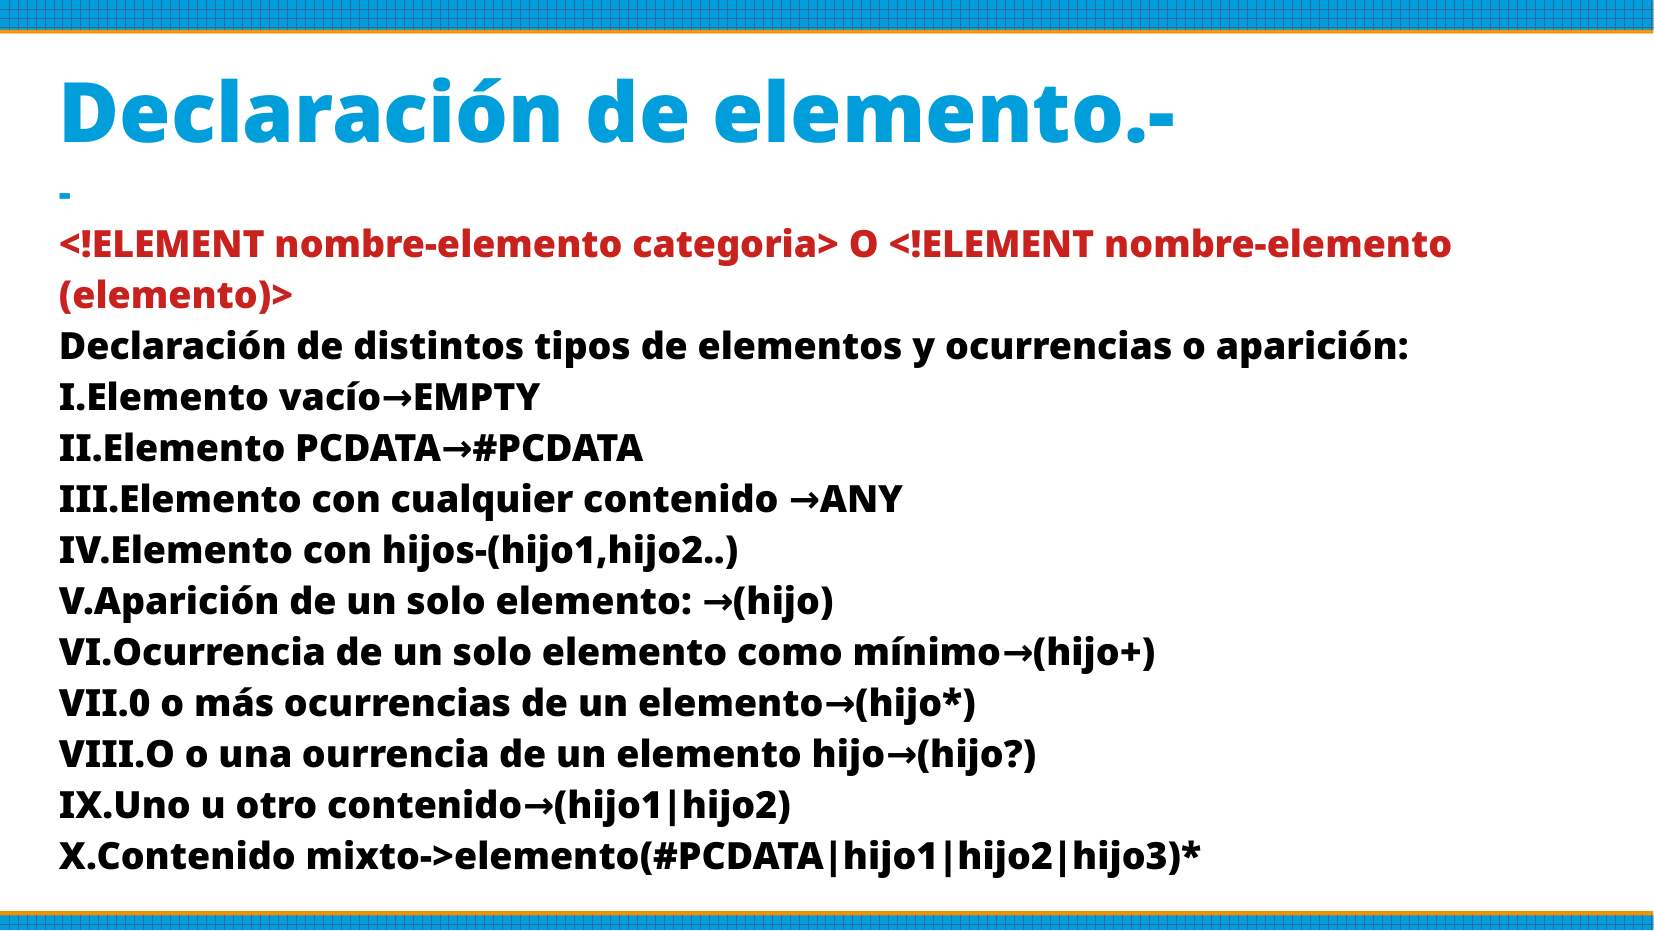

# Declaración de elemento.-
-
<!ELEMENT nombre-elemento categoria> O <!ELEMENT nombre-elemento (elemento)>
Declaración de distintos tipos de elementos y ocurrencias o aparición:
Elemento vacío→EMPTY
Elemento PCDATA→#PCDATA
Elemento con cualquier contenido →ANY
Elemento con hijos-(hijo1,hijo2..)
Aparición de un solo elemento: →(hijo)
Ocurrencia de un solo elemento como mínimo→(hijo+)
0 o más ocurrencias de un elemento→(hijo*)
O o una ourrencia de un elemento hijo→(hijo?)
Uno u otro contenido→(hijo1|hijo2)
Contenido mixto->elemento(#PCDATA|hijo1|hijo2|hijo3)*